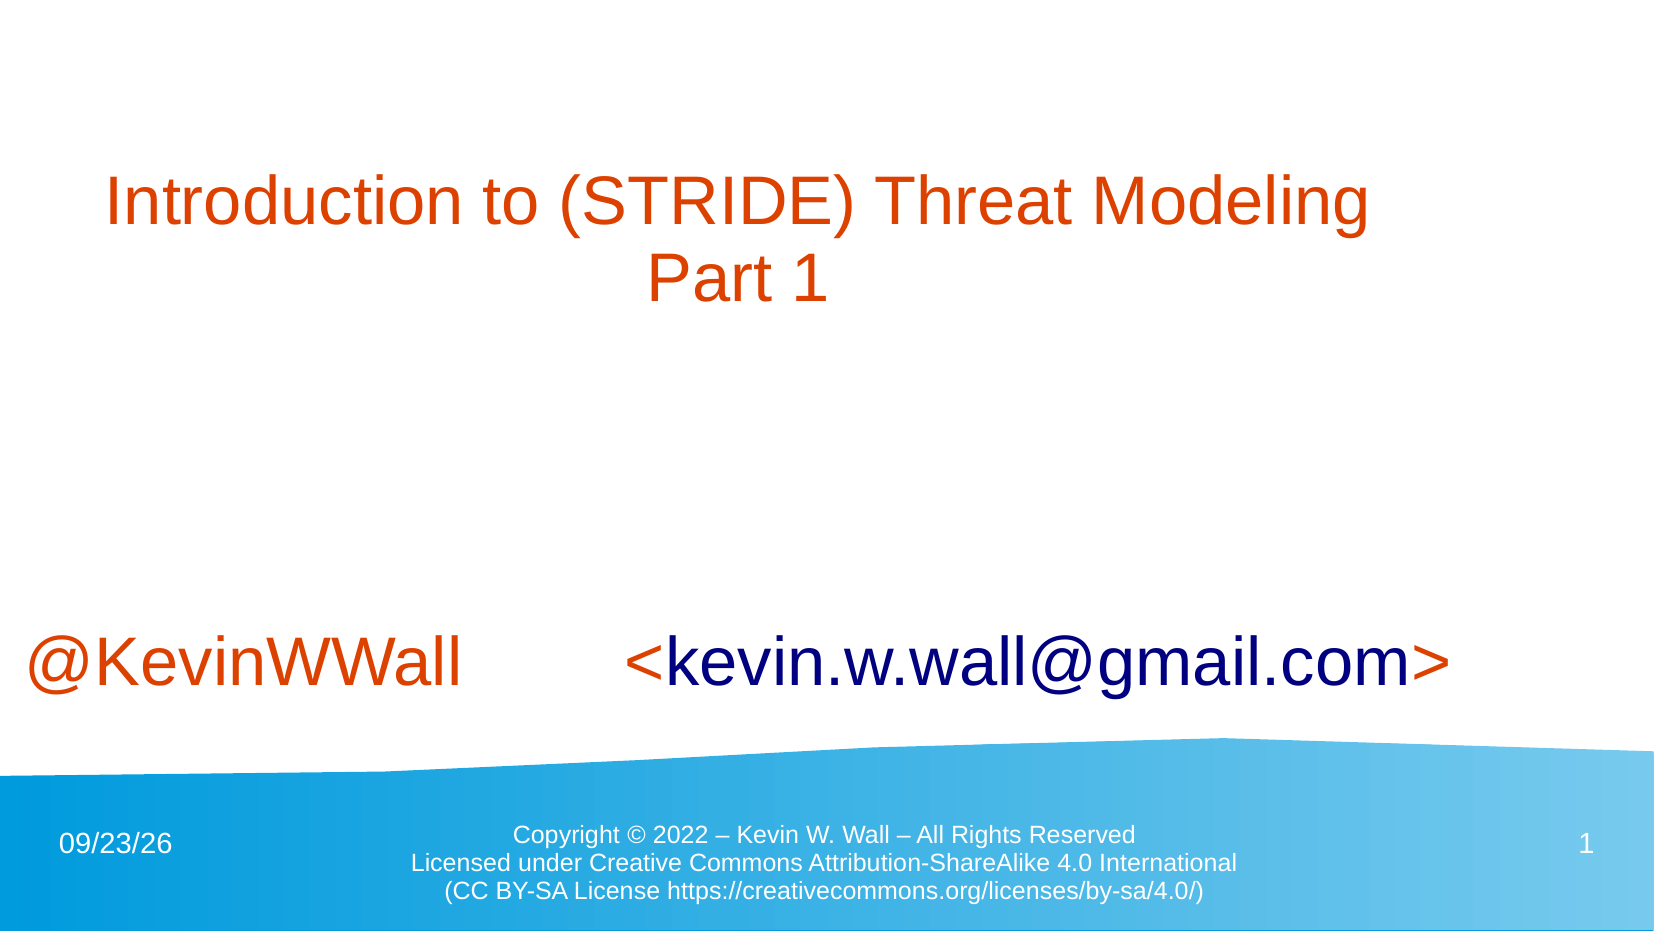

# Introduction to (STRIDE) Threat Modeling Part 1 @KevinWWall			<kevin.w.wall@gmail.com>